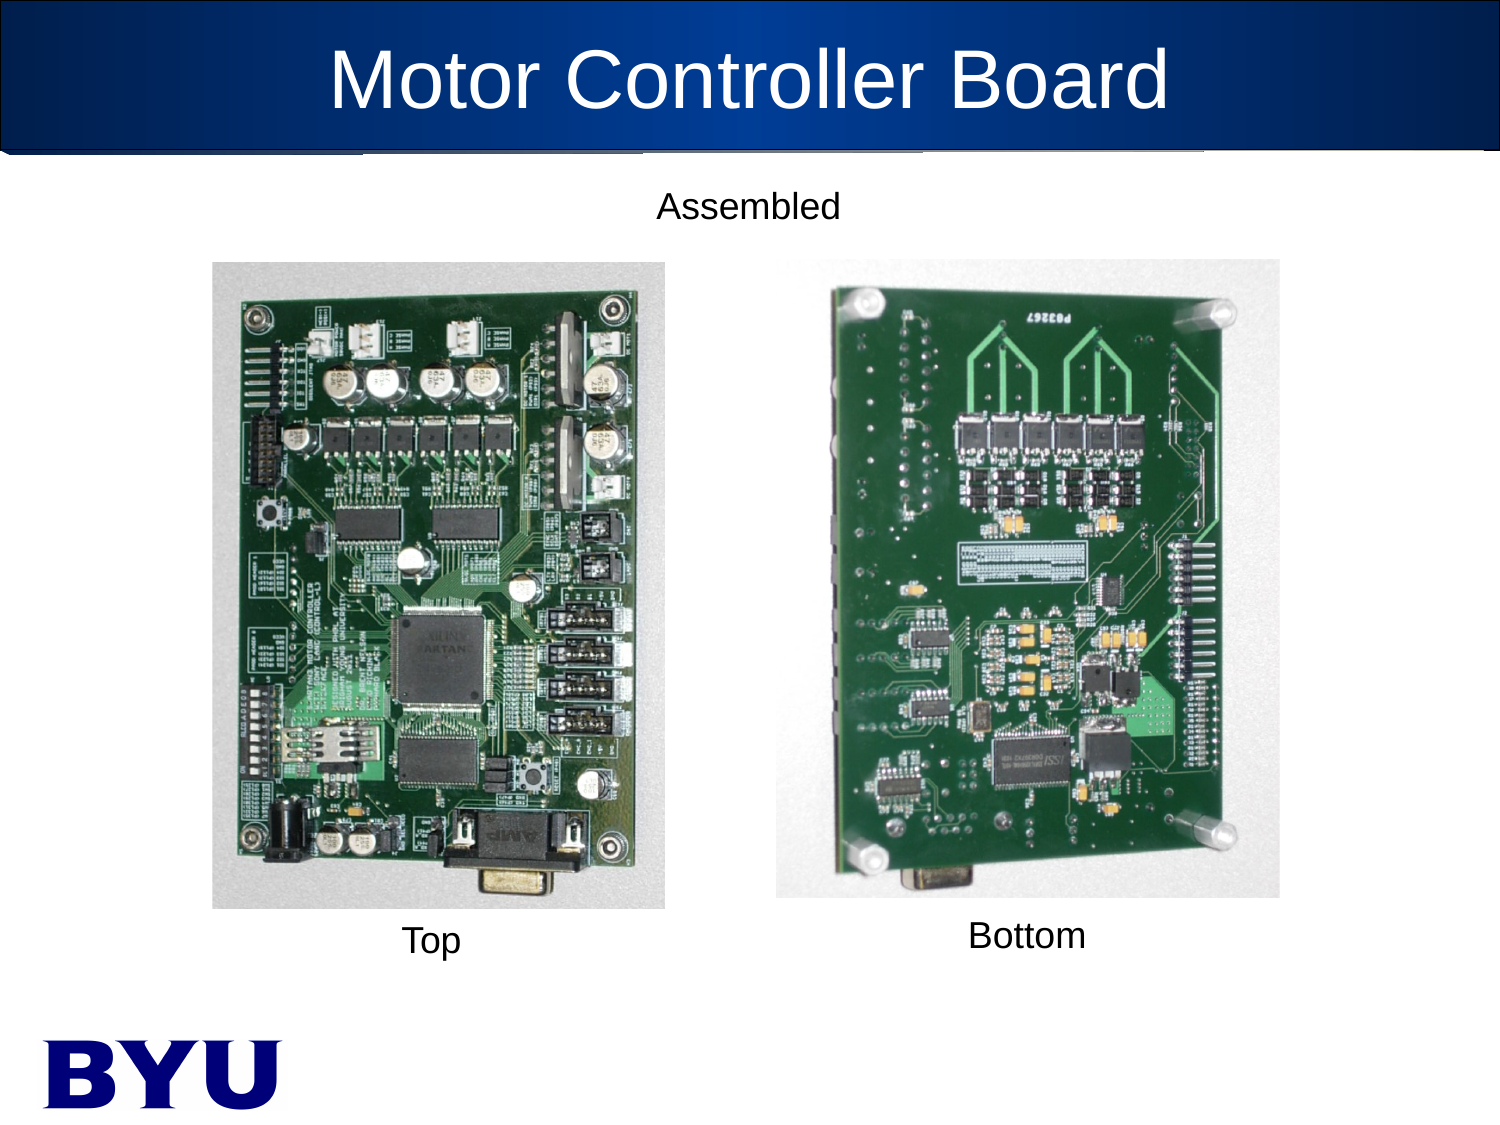

# Motor Controller Board
Assembled
Bottom
Top